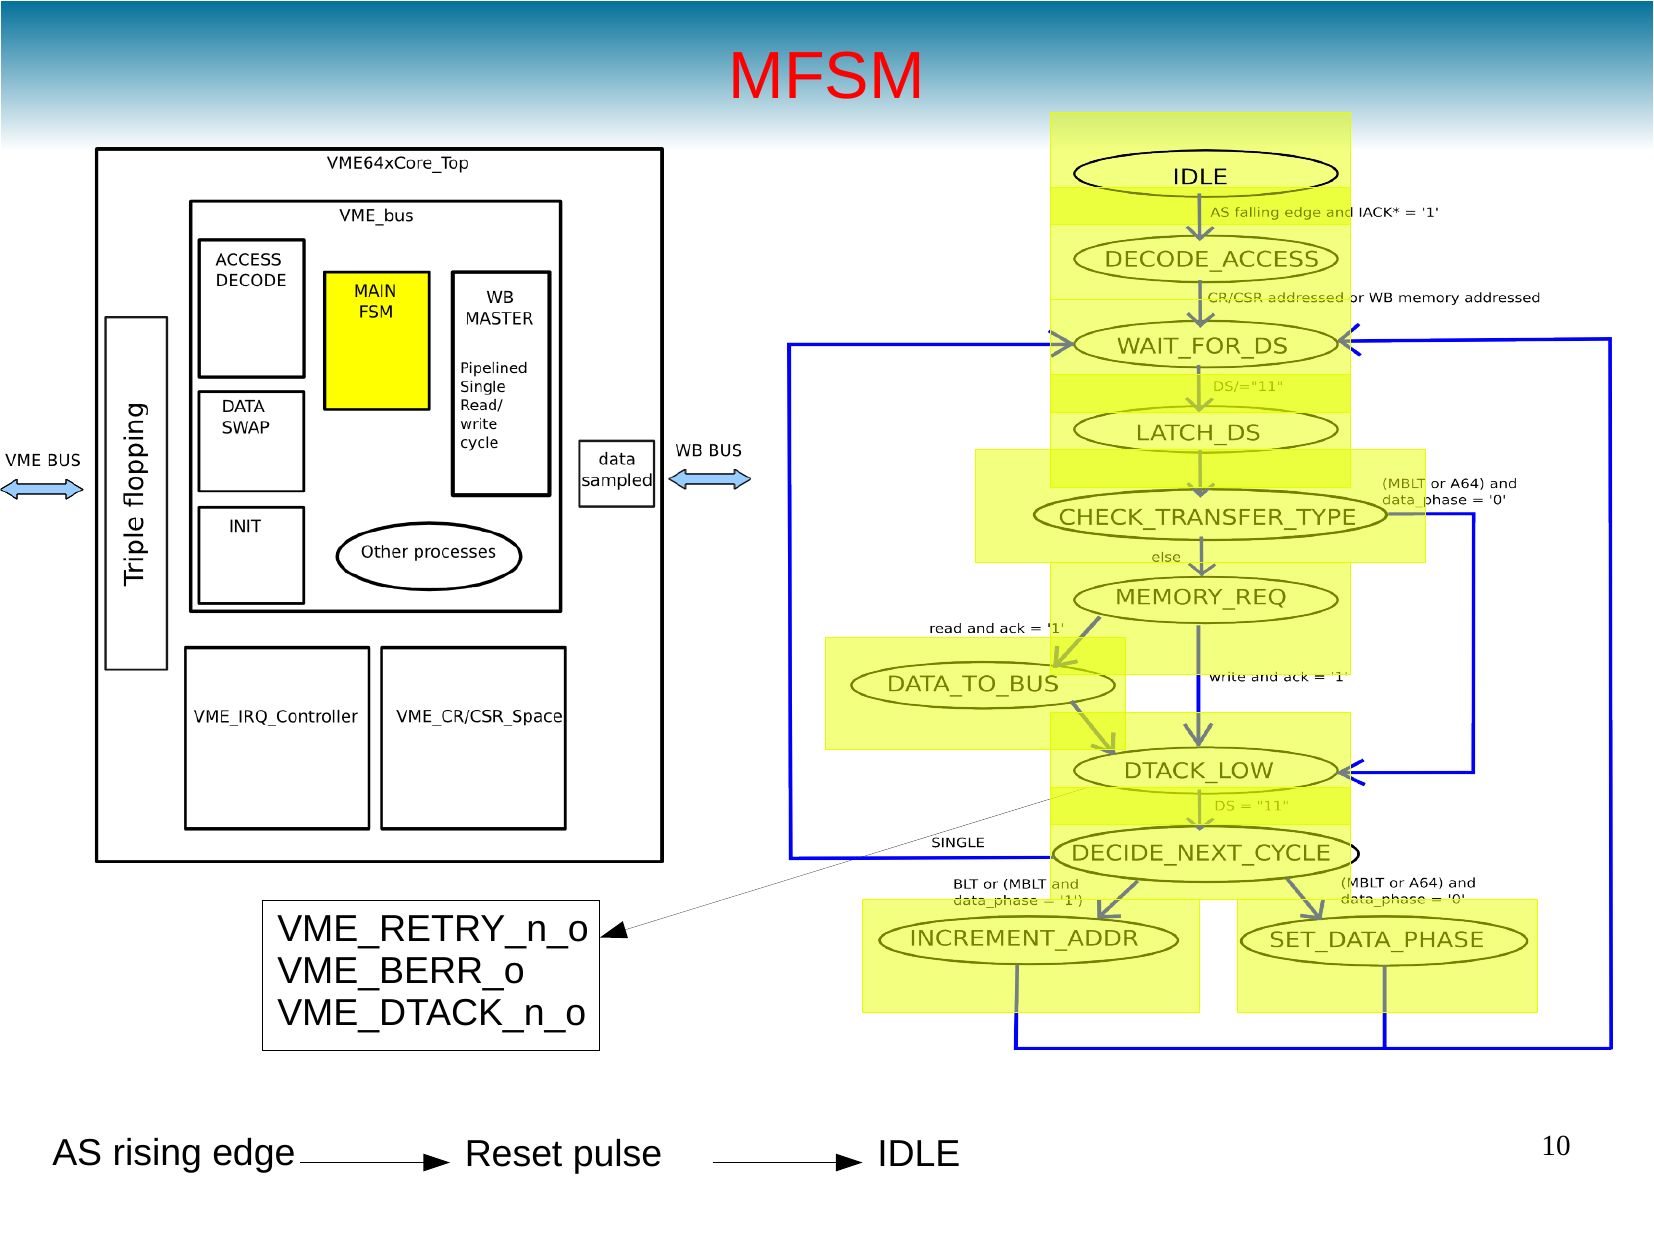

MFSM
VME_RETRY_n_o
VME_BERR_o
VME_DTACK_n_o
AS rising edge
Reset pulse
IDLE
10